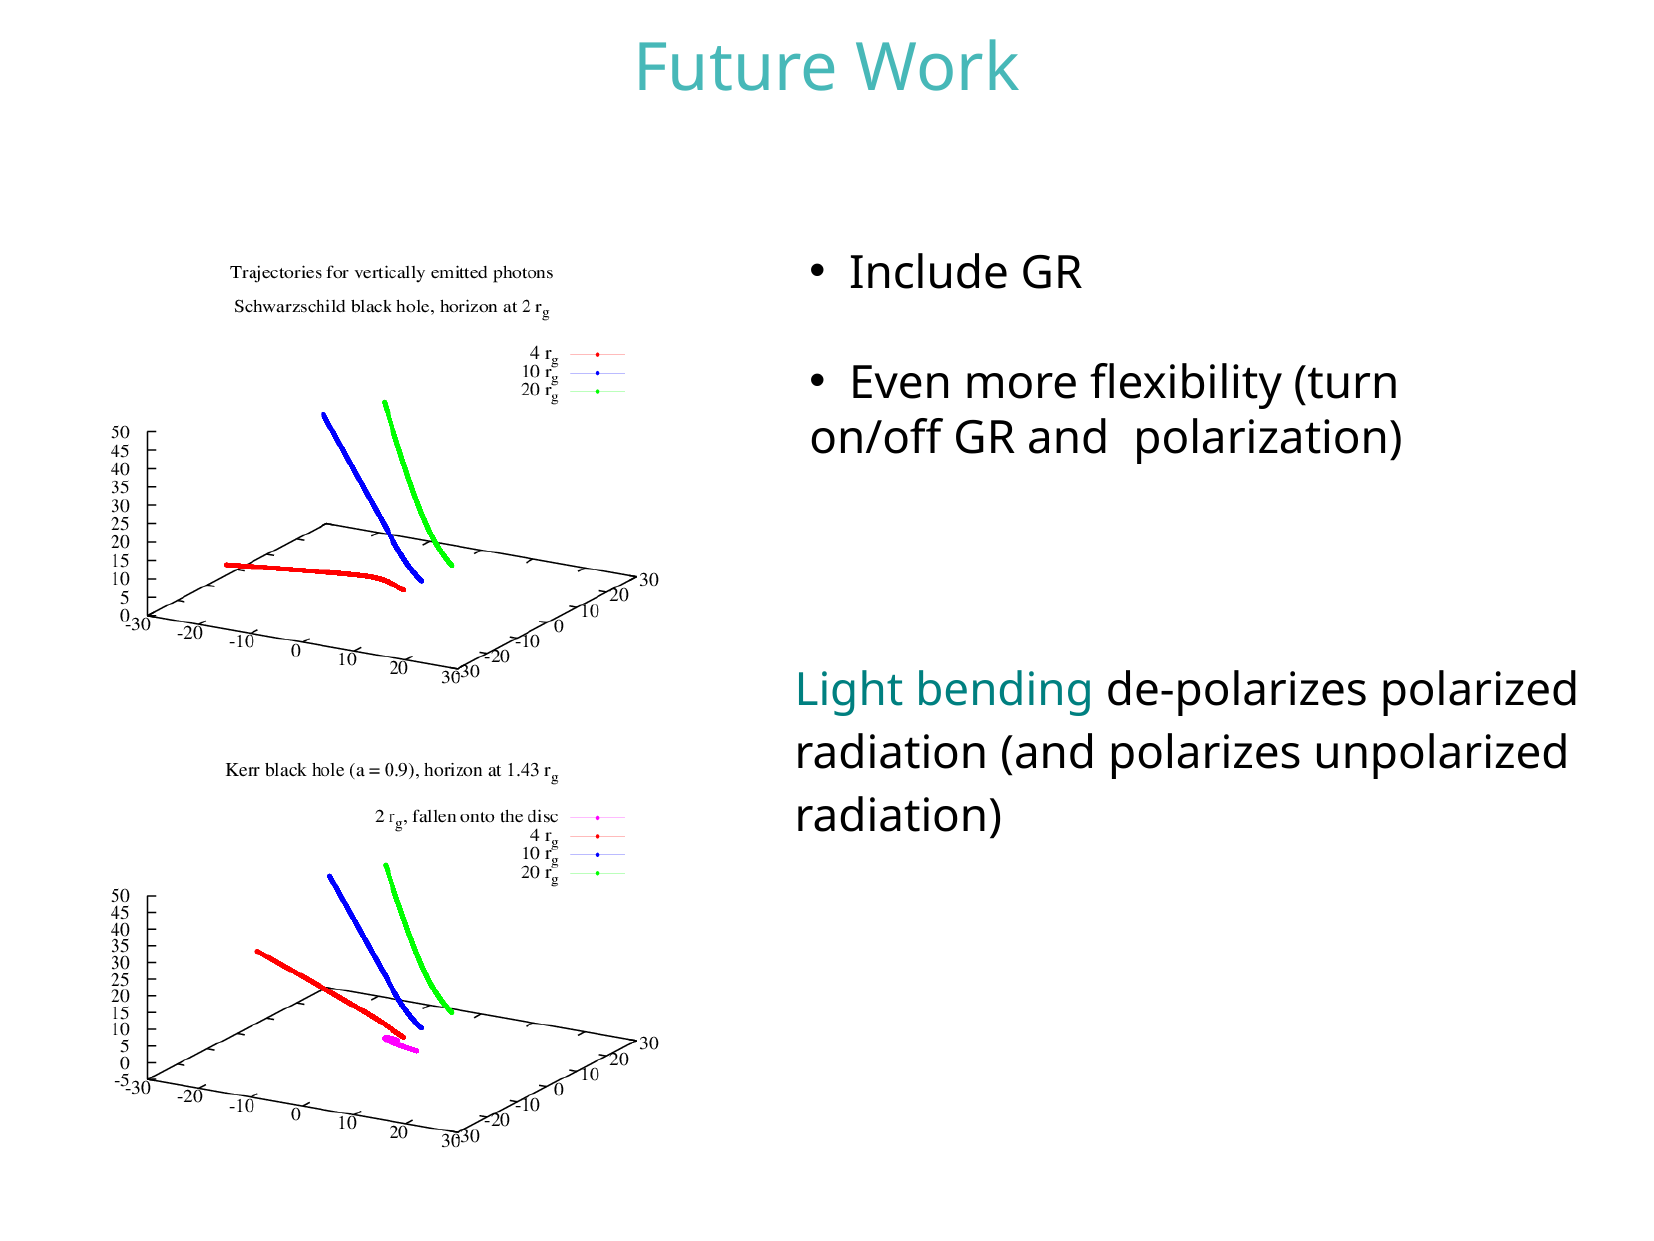

# Future Work
 Include GR
 Even more flexibility (turn on/off GR and polarization)
Light bending de-polarizes polarized radiation (and polarizes unpolarized radiation)